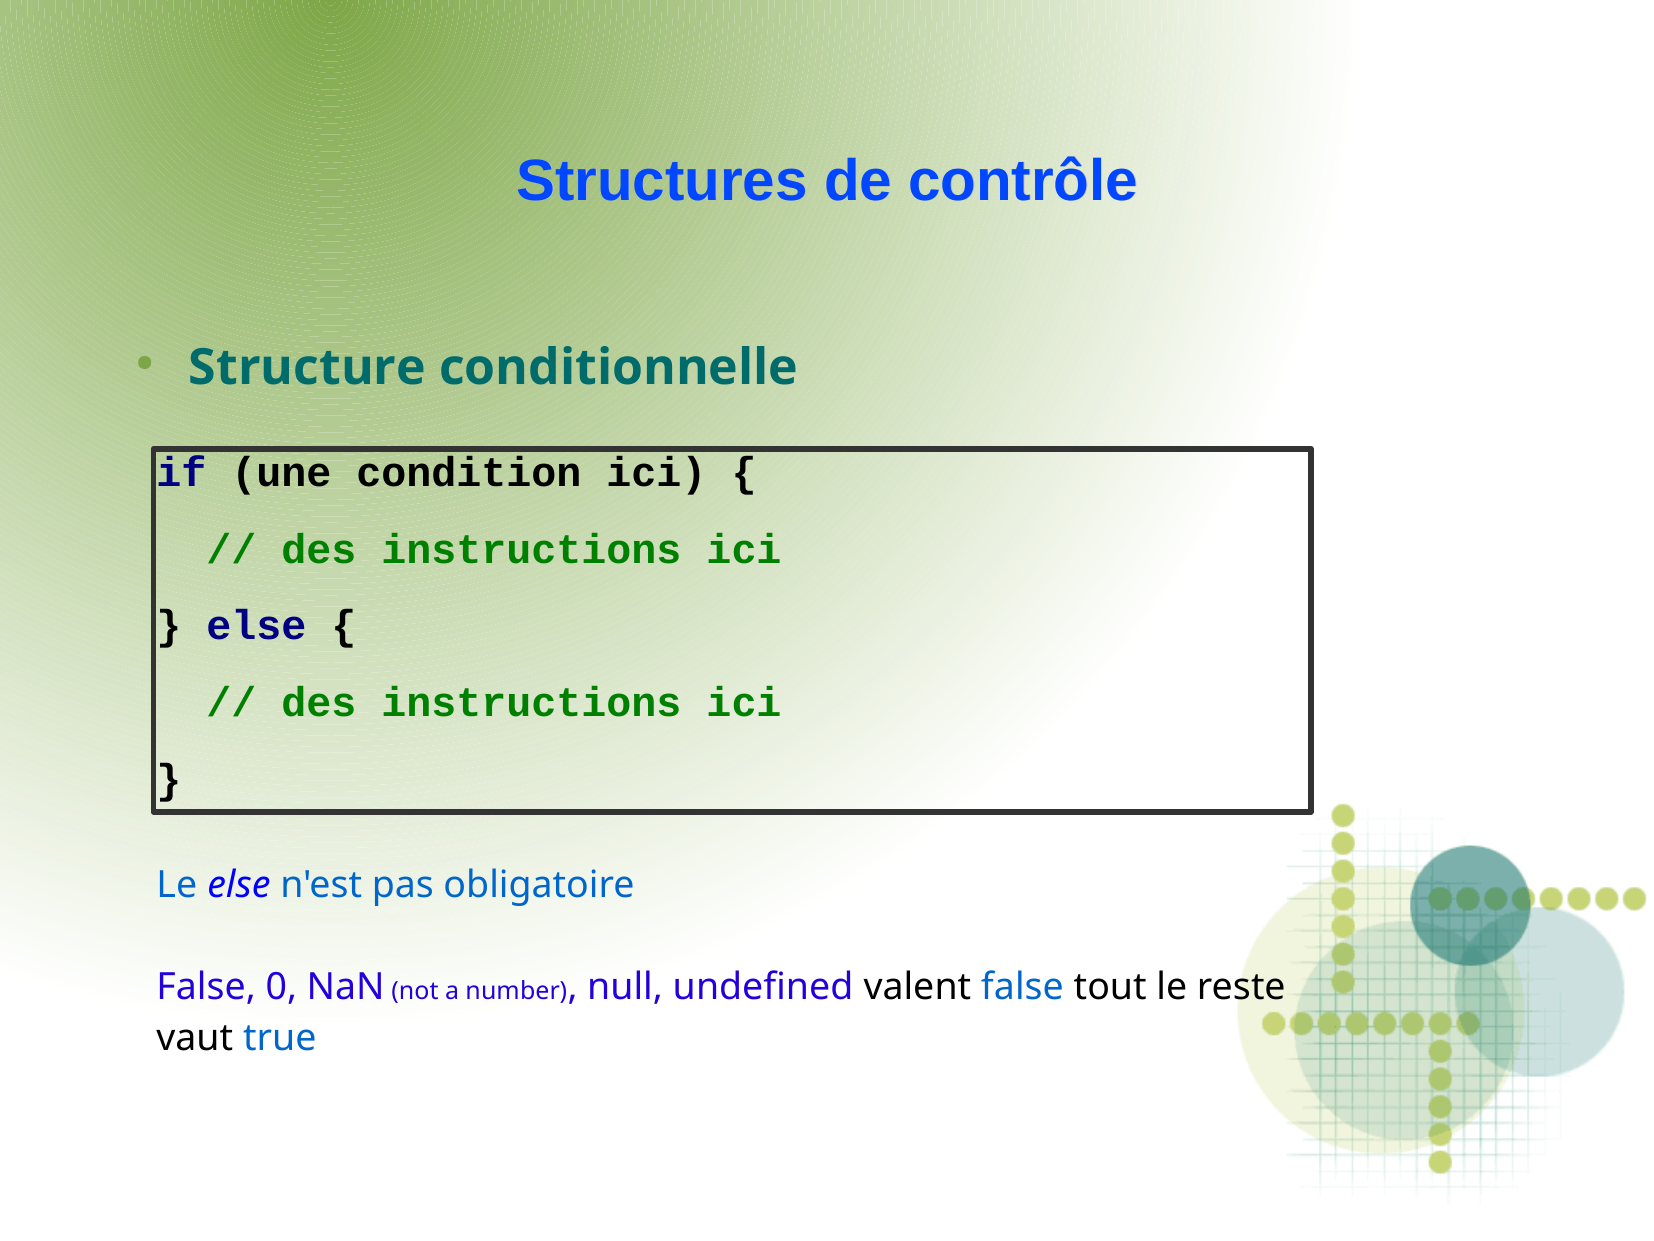

# Structures de contrôle
Structure conditionnelle
if (une condition ici) {
 // des instructions ici
} else {
 // des instructions ici
}
Le else n'est pas obligatoire
False, 0, NaN (not a number), null, undefined valent false tout le reste vaut true